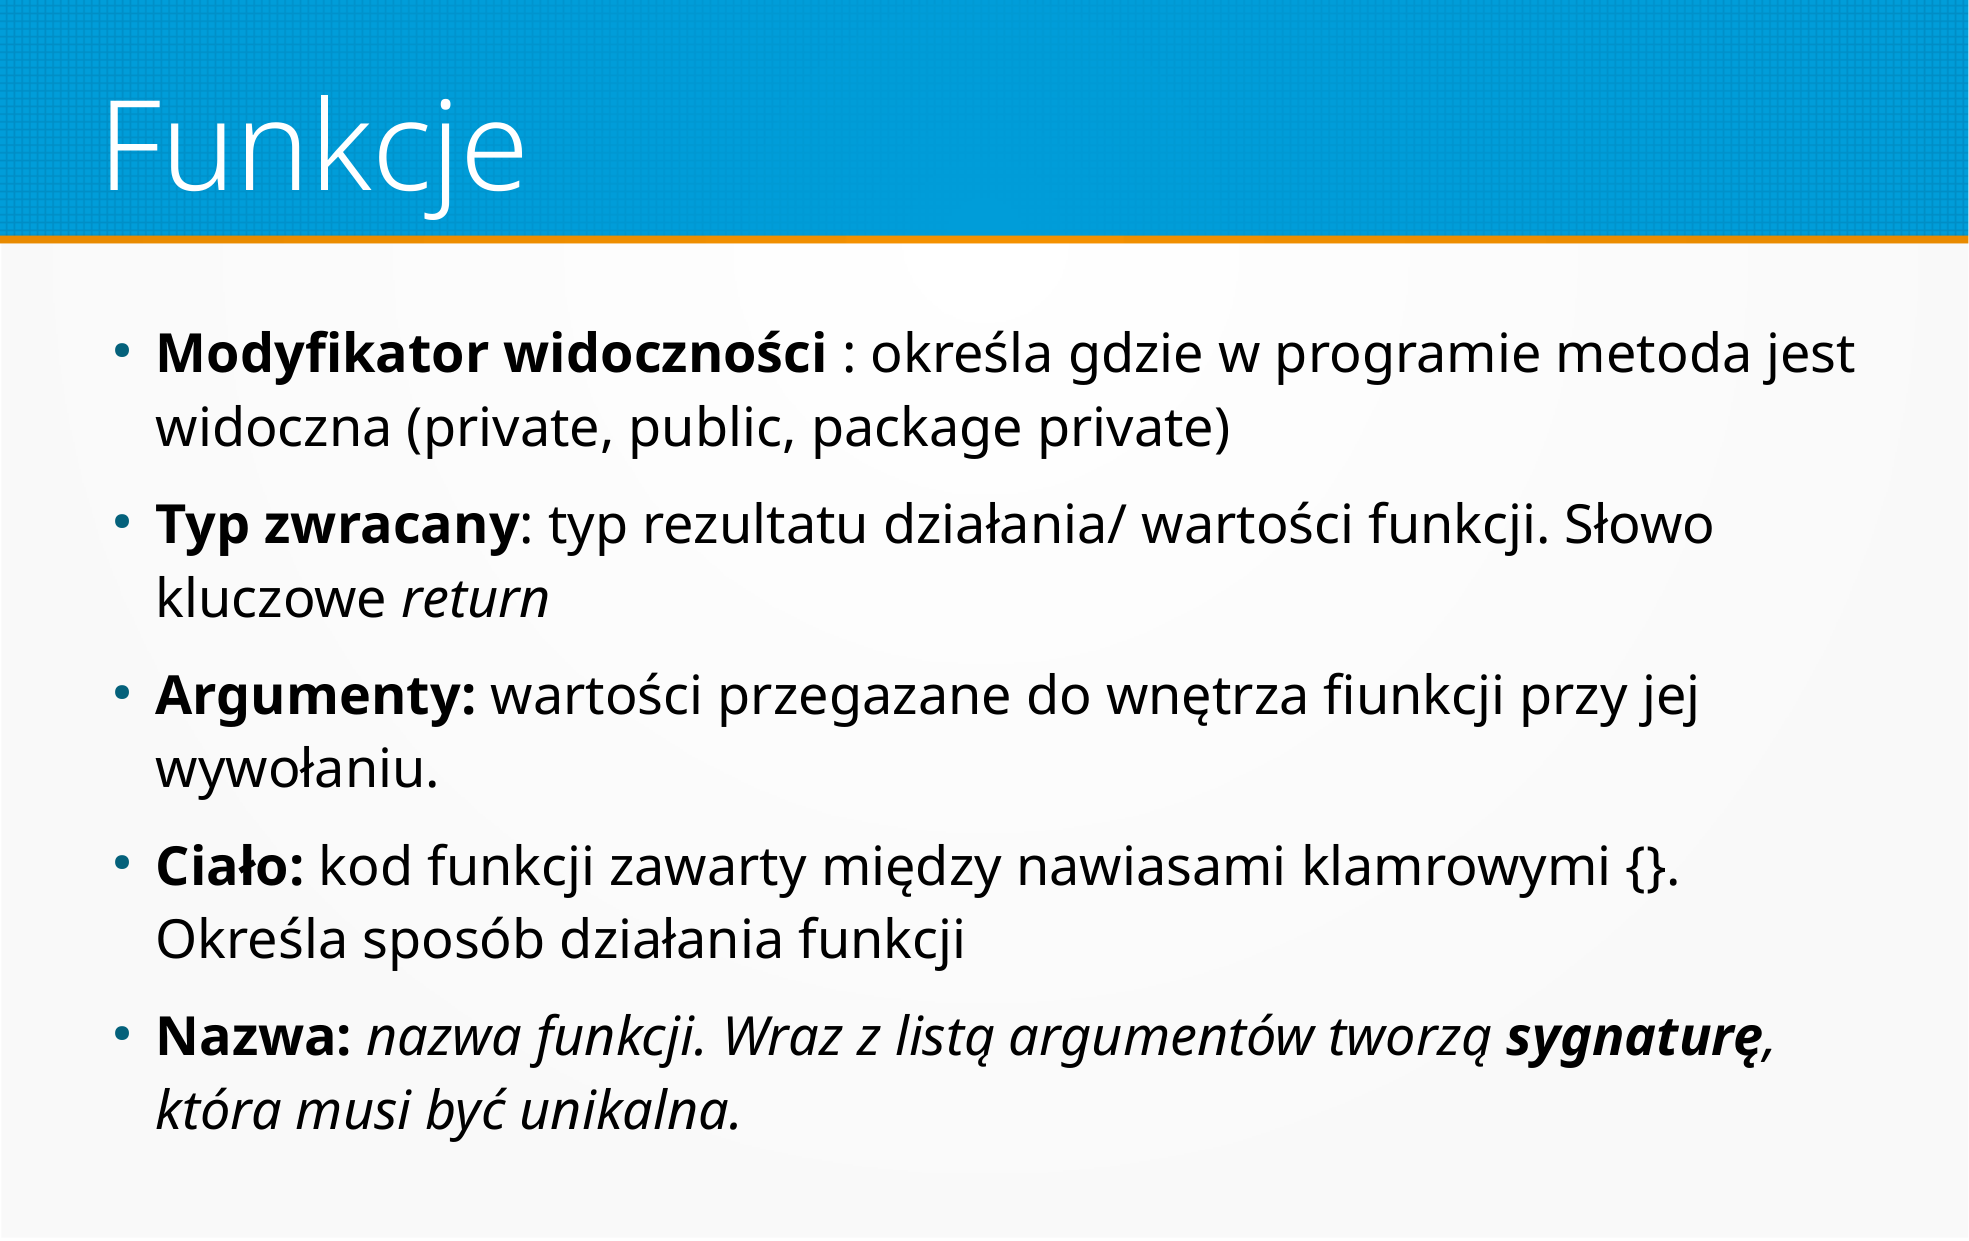

# Funkcje
Modyfikator widoczności : określa gdzie w programie metoda jest widoczna (private, public, package private)
Typ zwracany: typ rezultatu działania/ wartości funkcji. Słowo kluczowe return
Argumenty: wartości przegazane do wnętrza fiunkcji przy jej wywołaniu.
Ciało: kod funkcji zawarty między nawiasami klamrowymi {}. Określa sposób działania funkcji
Nazwa: nazwa funkcji. Wraz z listą argumentów tworzą sygnaturę, która musi być unikalna.